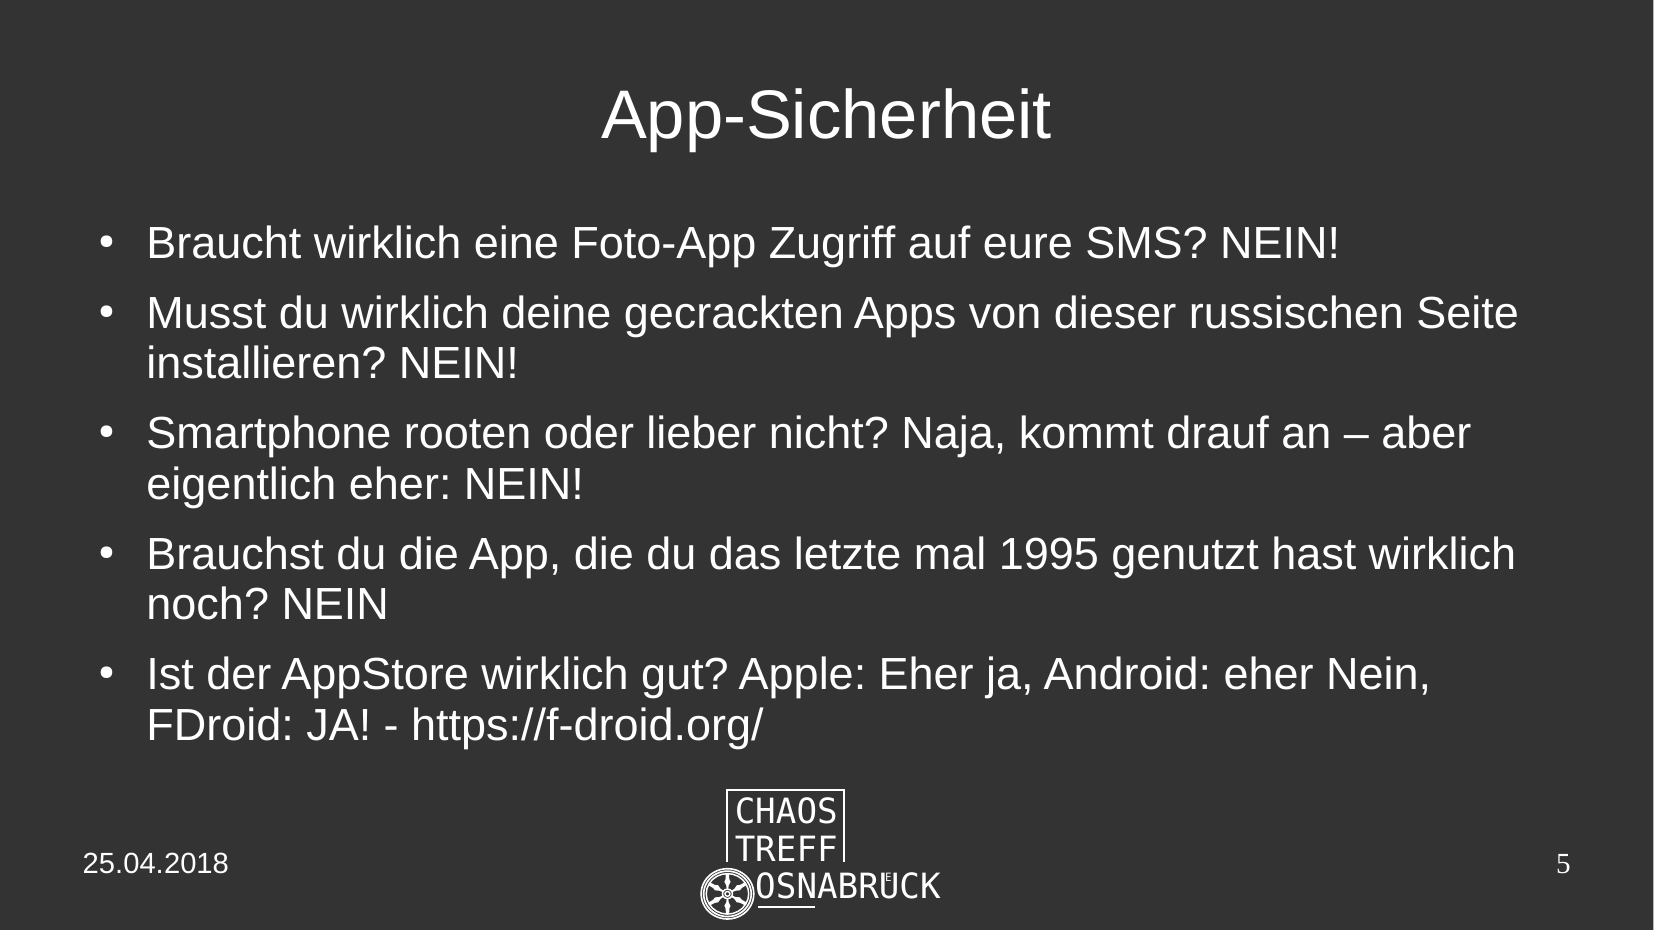

# App-Sicherheit
Braucht wirklich eine Foto-App Zugriff auf eure SMS? NEIN!
Musst du wirklich deine gecrackten Apps von dieser russischen Seite installieren? NEIN!
Smartphone rooten oder lieber nicht? Naja, kommt drauf an – aber eigentlich eher: NEIN!
Brauchst du die App, die du das letzte mal 1995 genutzt hast wirklich noch? NEIN
Ist der AppStore wirklich gut? Apple: Eher ja, Android: eher Nein, FDroid: JA! - https://f-droid.org/
5